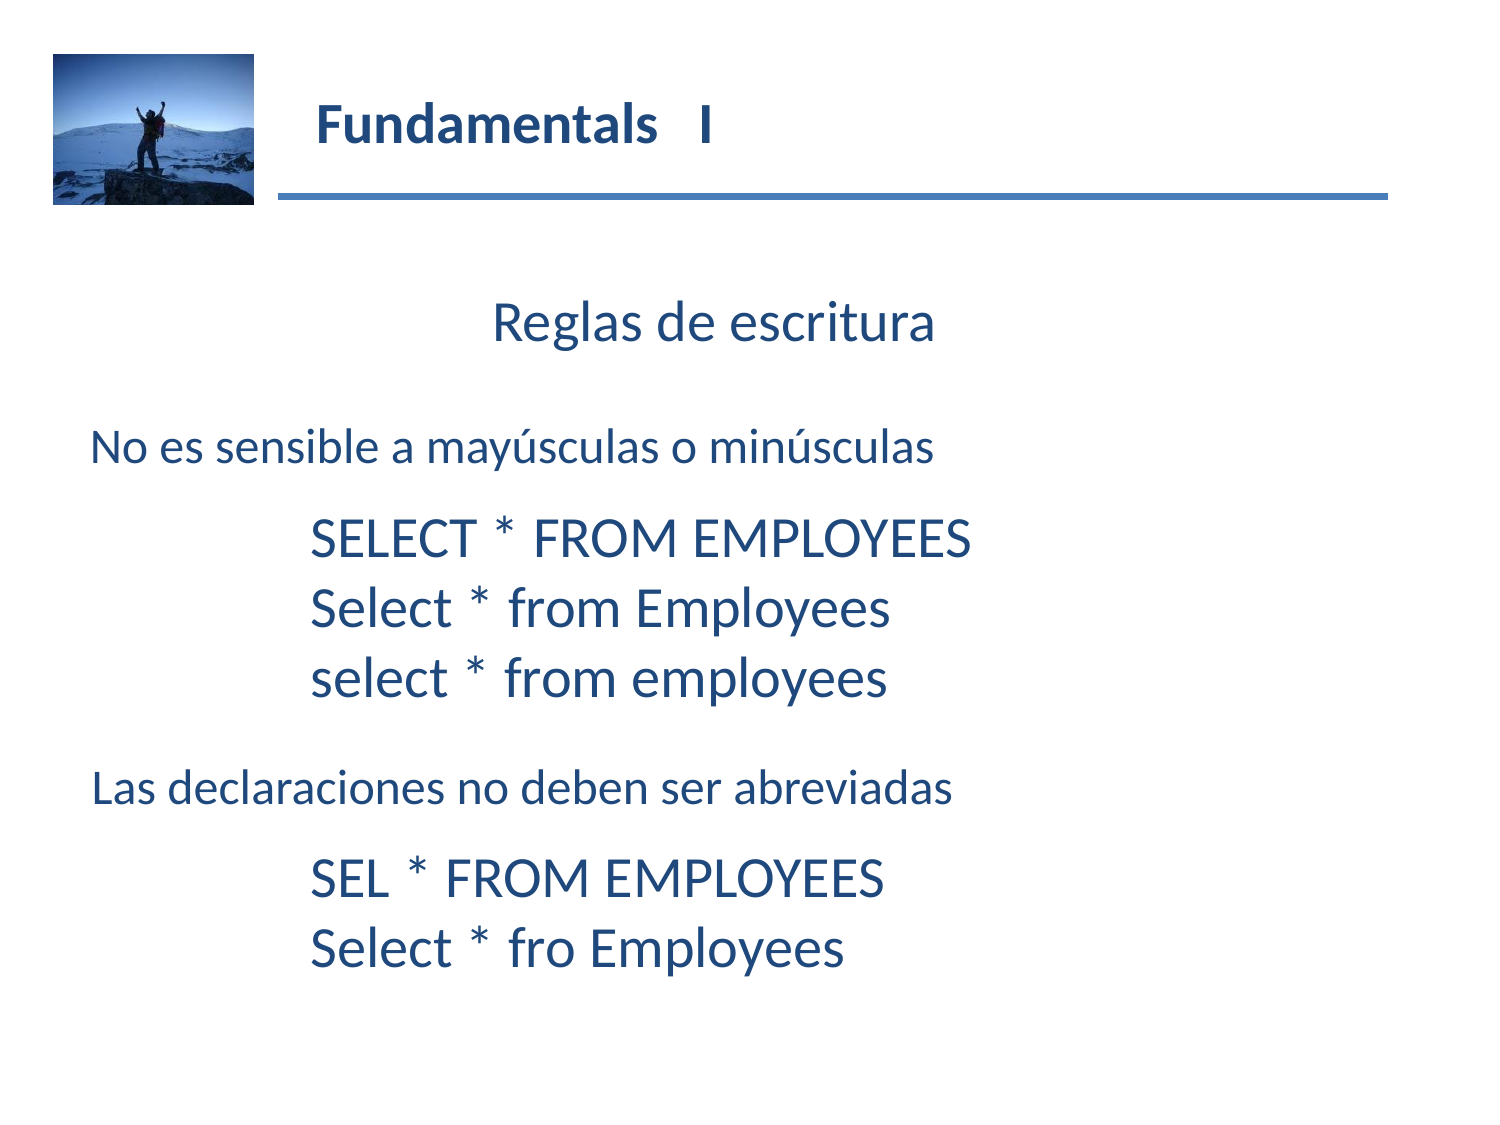

Fundamentals I
Reglas de escritura
No es sensible a mayúsculas o minúsculas
SELECT * FROM EMPLOYEES
Select * from Employees
select * from employees
Las declaraciones no deben ser abreviadas
SEL * FROM EMPLOYEES
Select * fro Employees